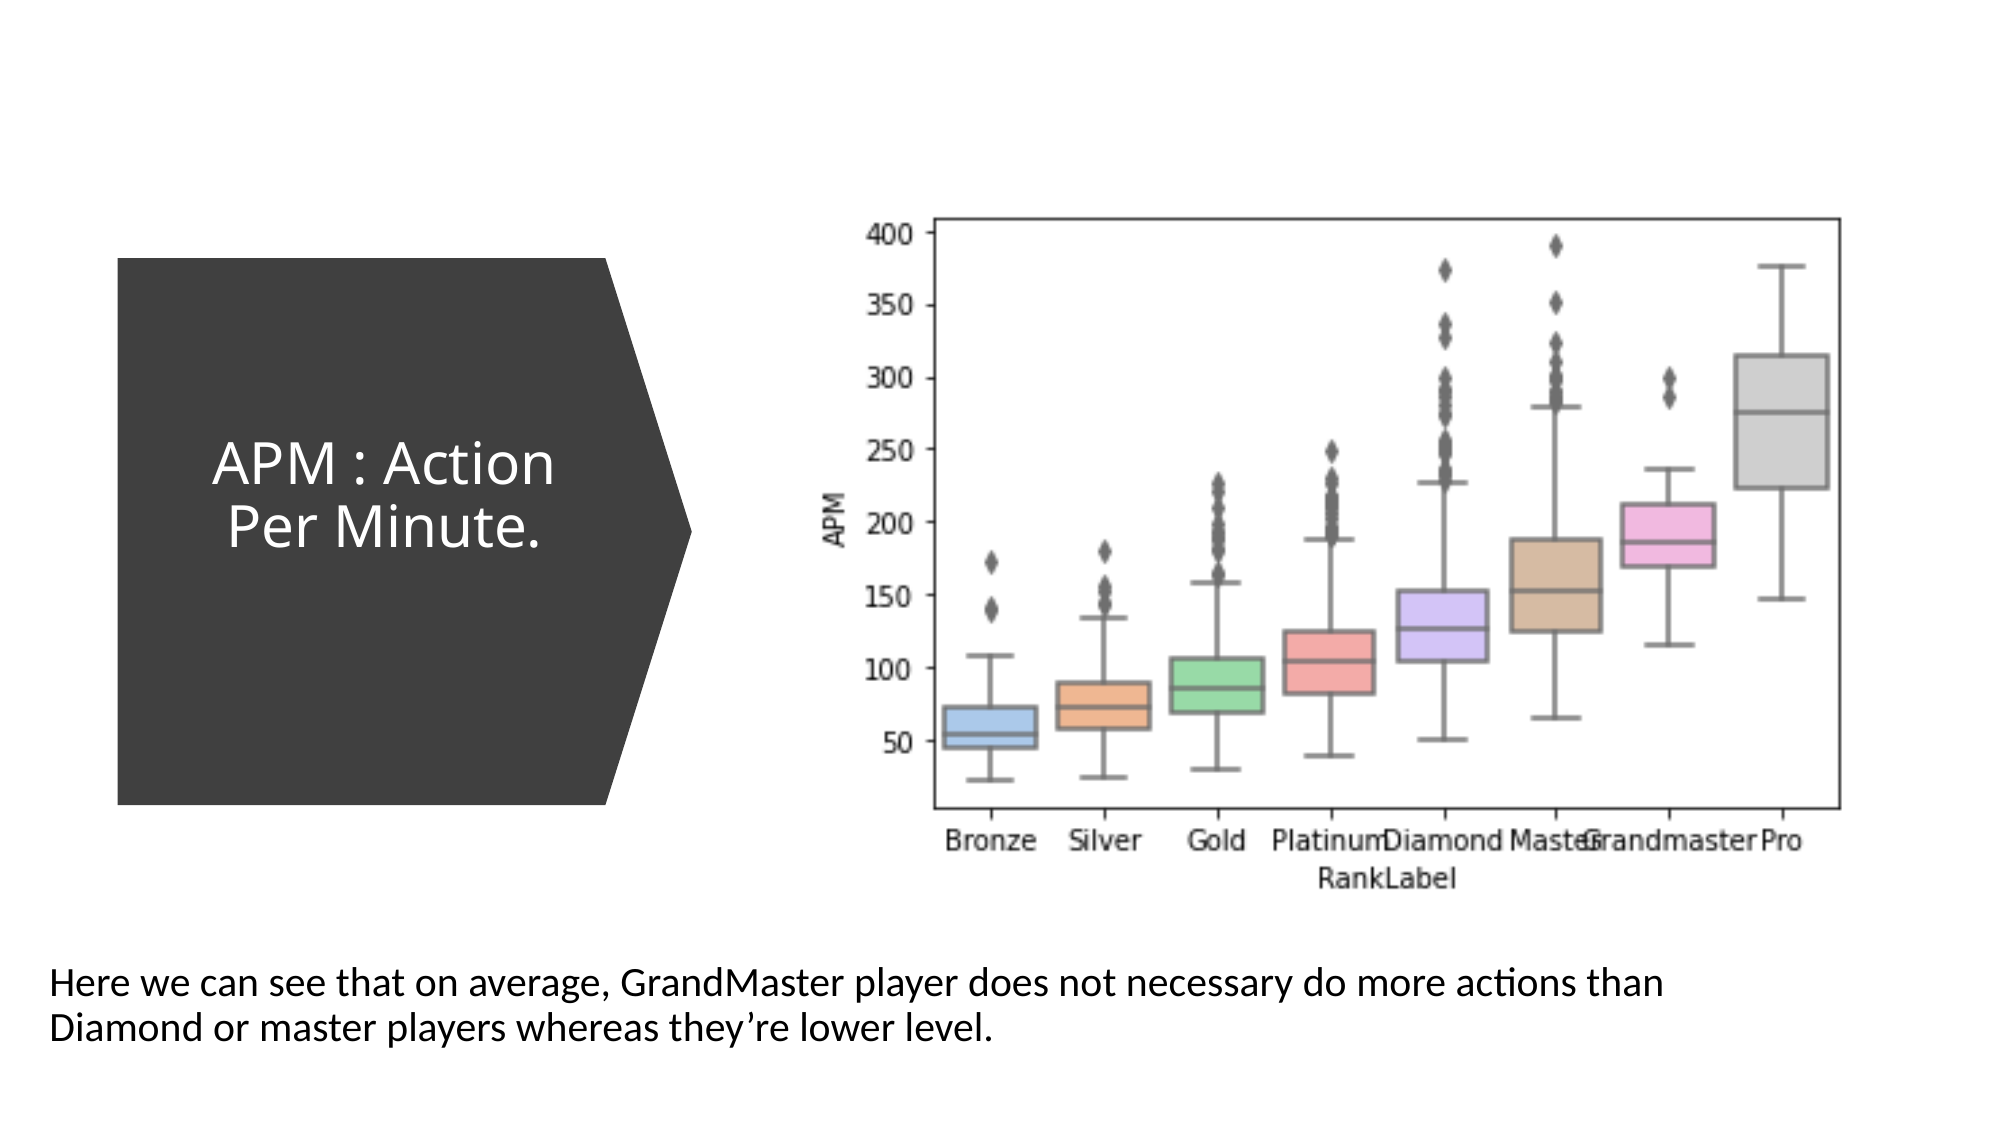

# APM : Action Per Minute.
Here we can see that on average, GrandMaster player does not necessary do more actions than Diamond or master players whereas they’re lower level.